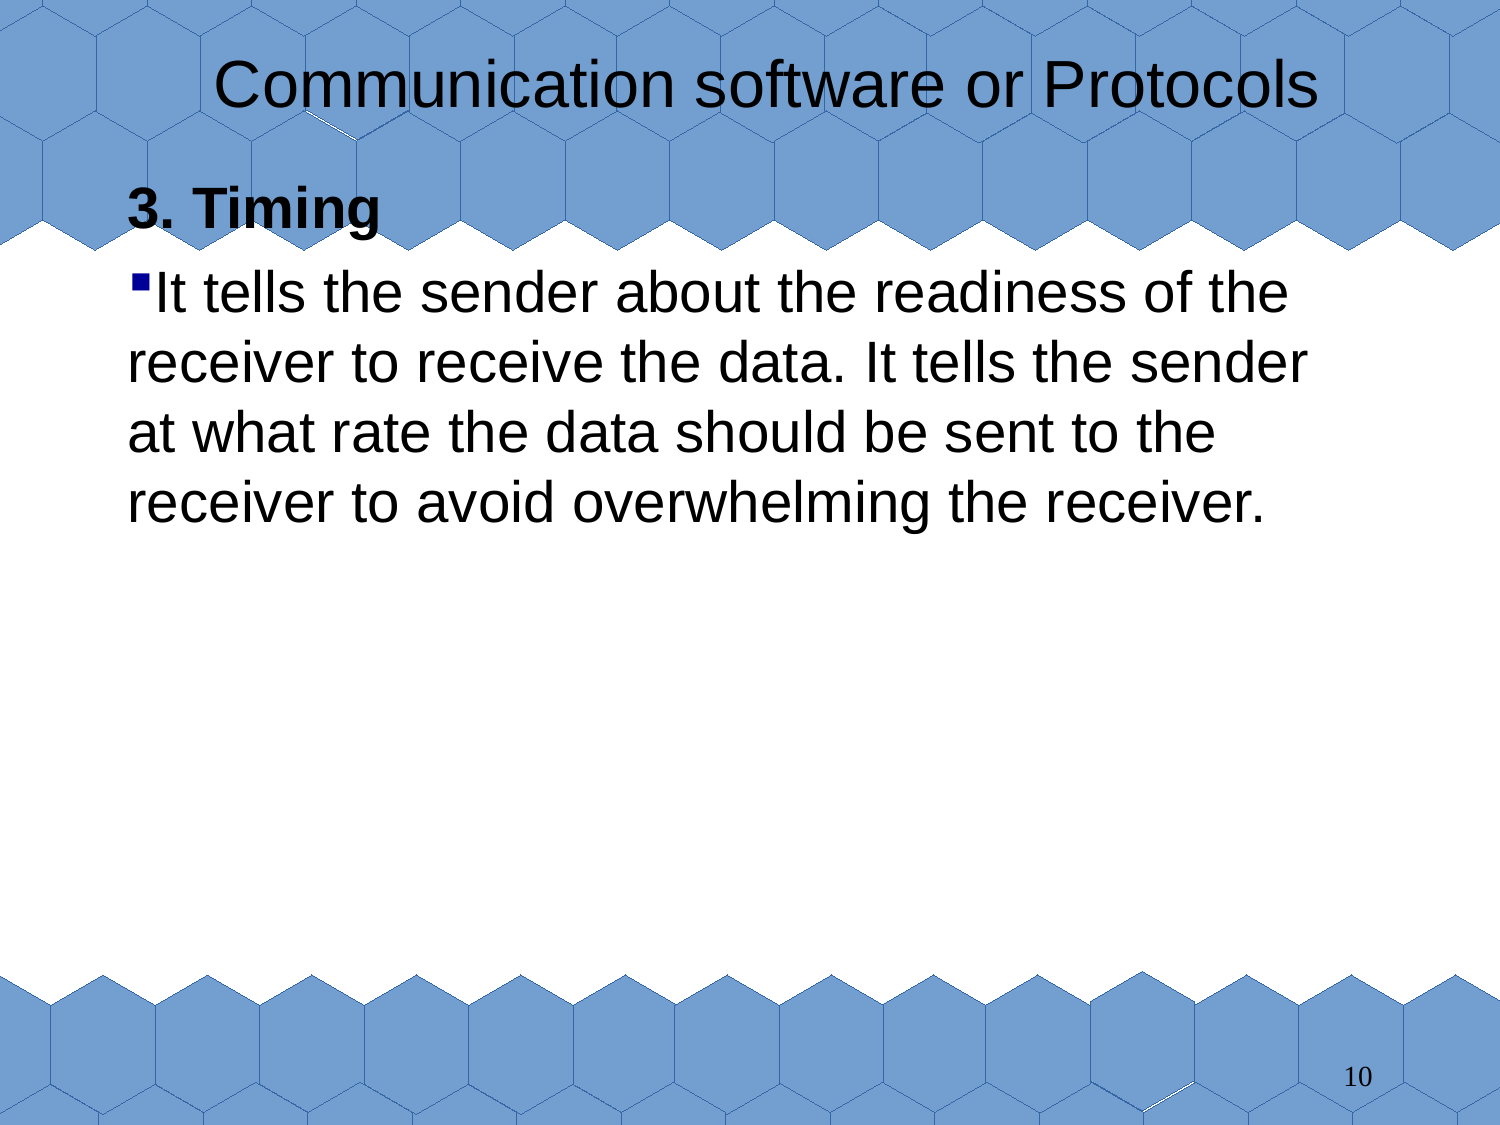

# Communication software or Protocols
3. Timing
It tells the sender about the readiness of the receiver to receive the data. It tells the sender at what rate the data should be sent to the receiver to avoid overwhelming the receiver.